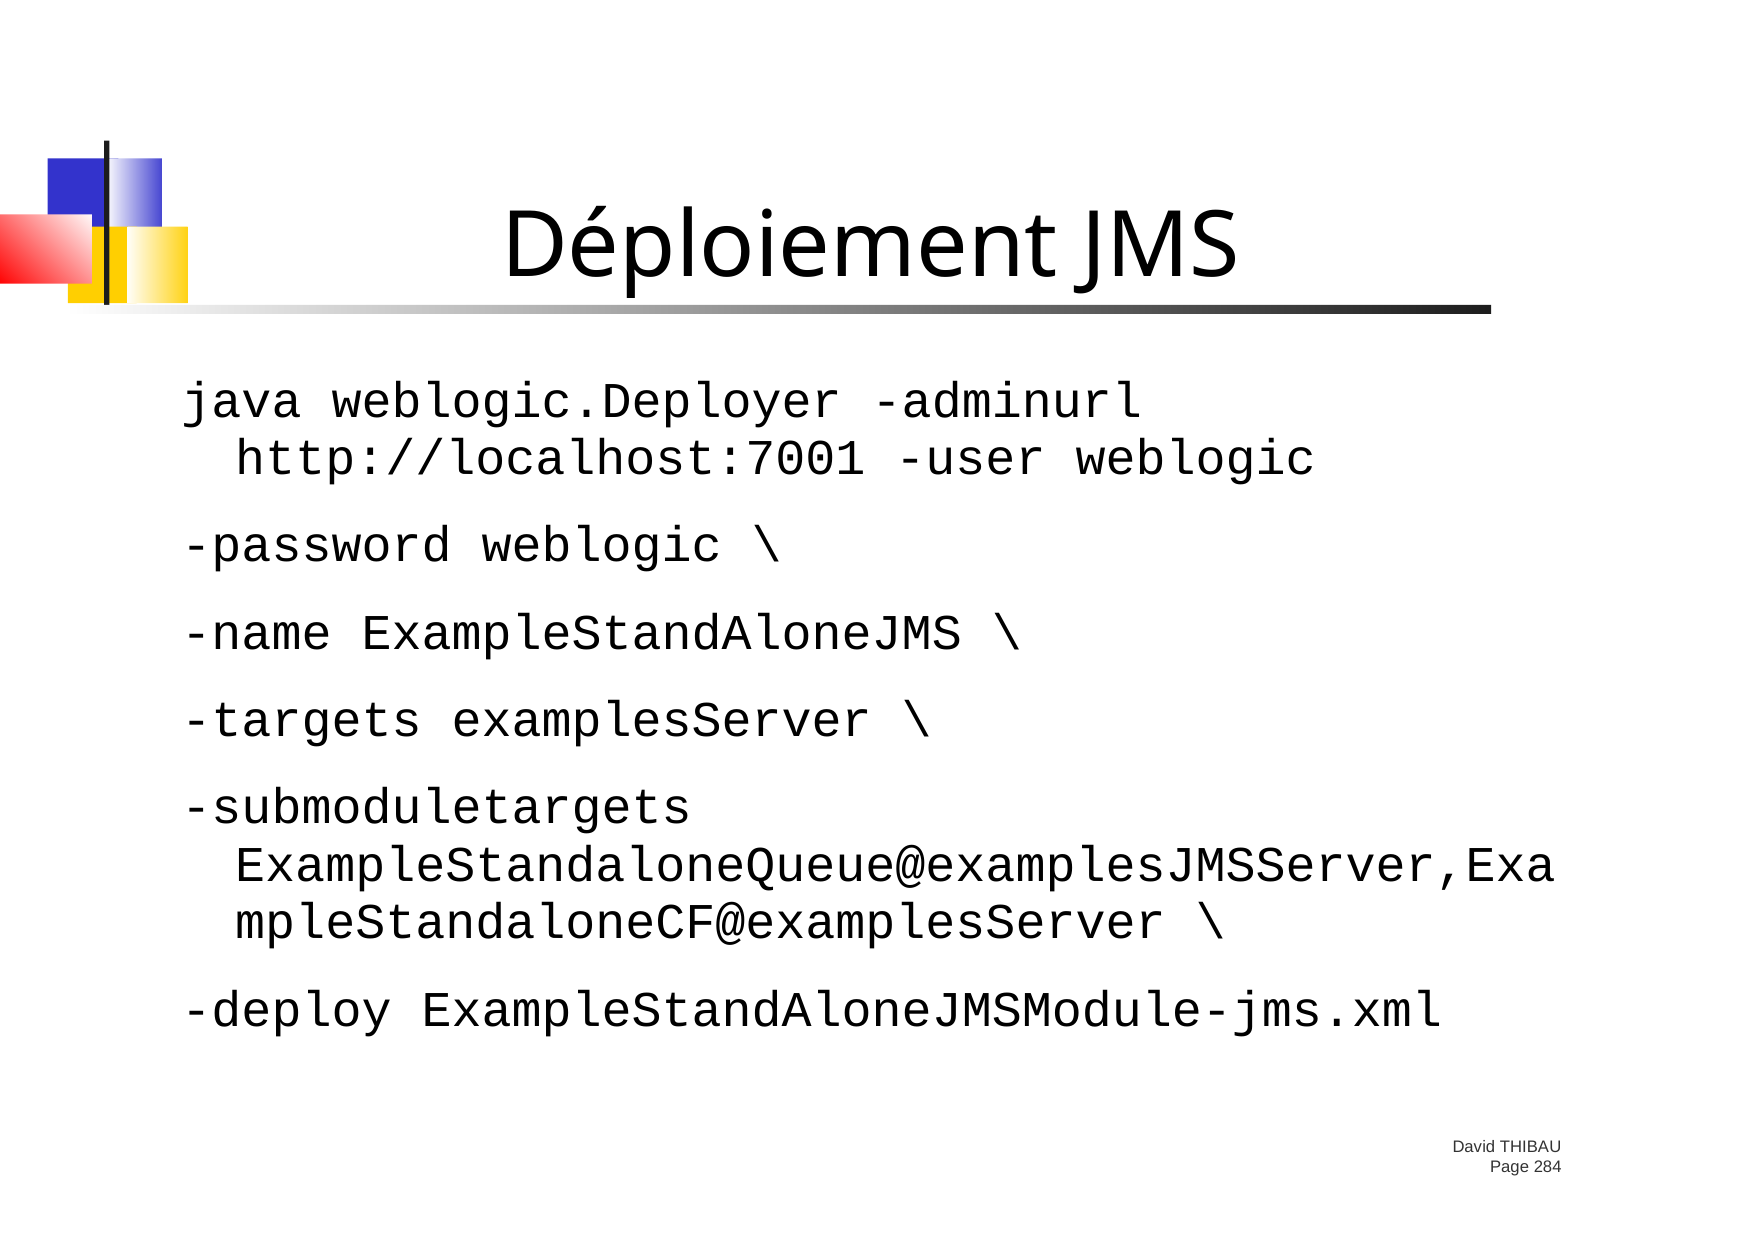

# Déploiement JMS
java weblogic.Deployer -adminurl http://localhost:7001 -user weblogic
-password weblogic \
-name ExampleStandAloneJMS \
-targets examplesServer \
-submoduletargets ExampleStandaloneQueue@examplesJMSServer,ExampleStandaloneCF@examplesServer \
-deploy ExampleStandAloneJMSModule-jms.xml